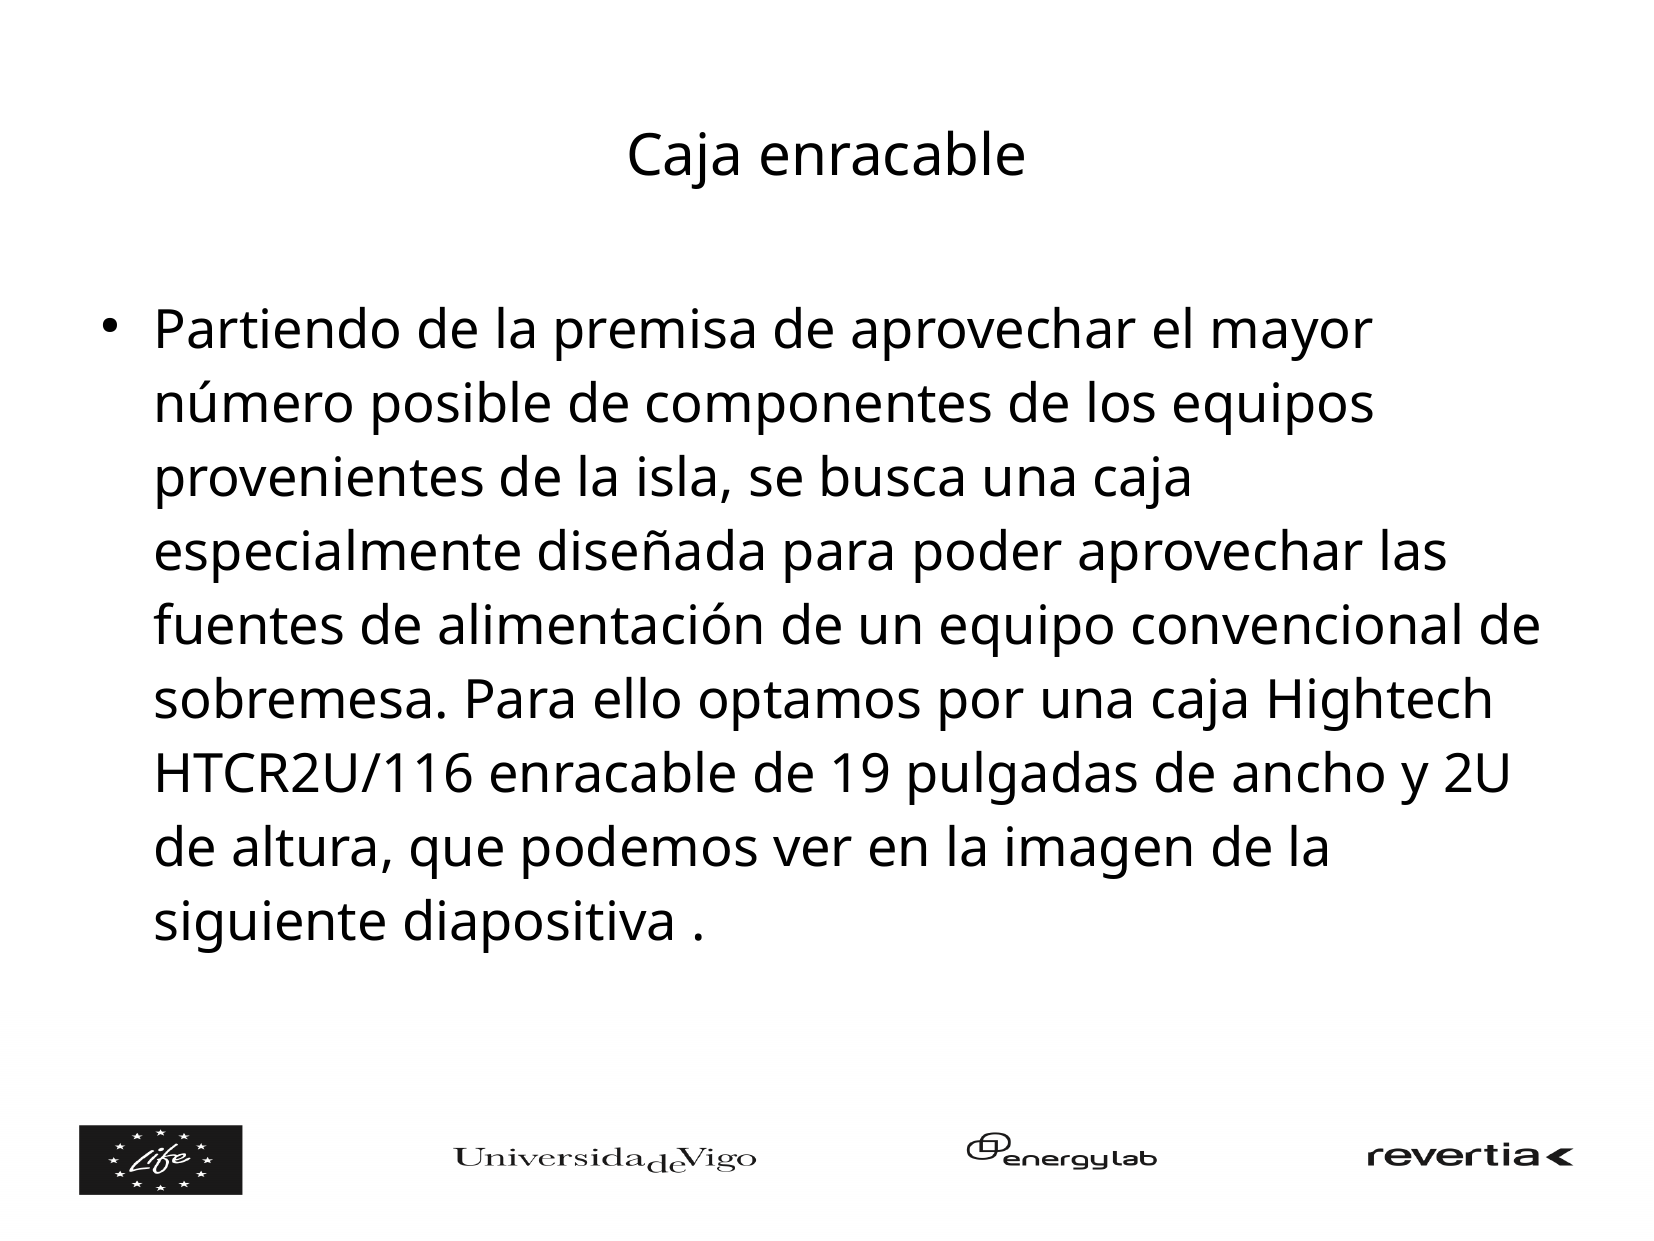

# Caja enracable
Partiendo de la premisa de aprovechar el mayor número posible de componentes de los equipos provenientes de la isla, se busca una caja especialmente diseñada para poder aprovechar las fuentes de alimentación de un equipo convencional de sobremesa. Para ello optamos por una caja Hightech HTCR2U/116 enracable de 19 pulgadas de ancho y 2U de altura, que podemos ver en la imagen de la siguiente diapositiva .